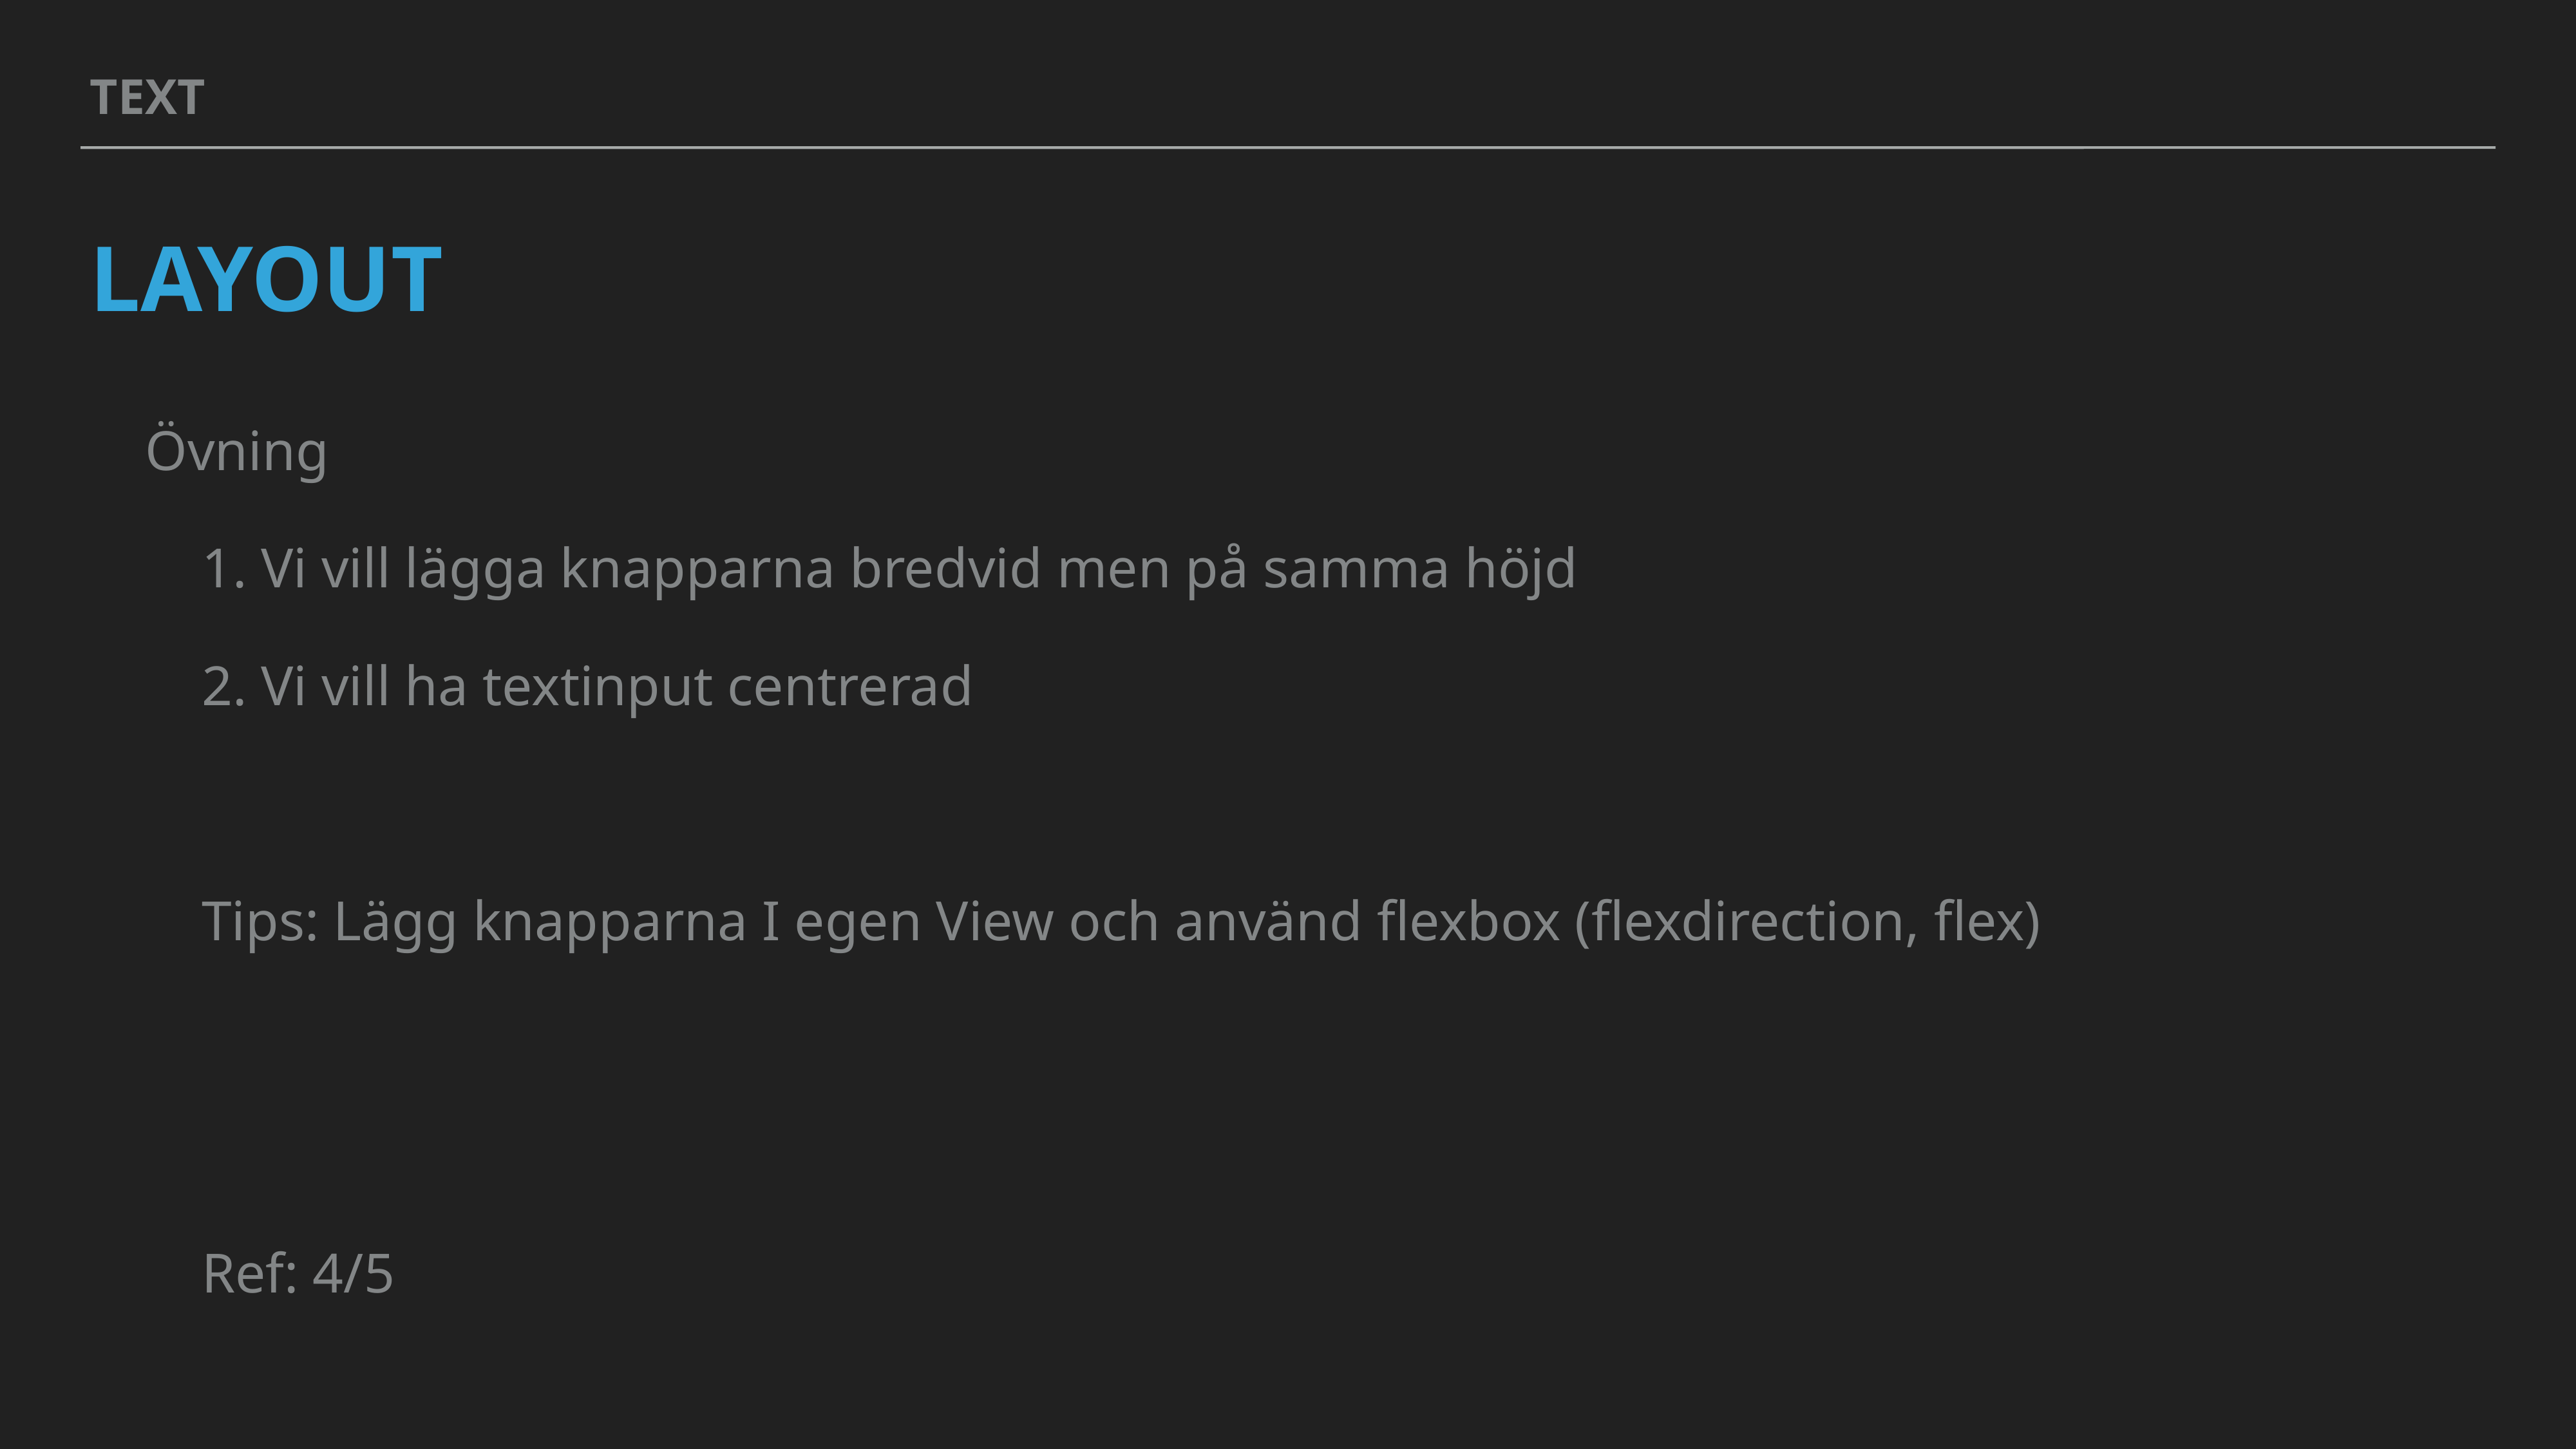

Layout
Övning
1. Vi vill lägga knapparna bredvid men på samma höjd
2. Vi vill ha textinput centrerad
Tips: Lägg knapparna I egen View och använd flexbox (flexdirection, flex)
Ref: 4/5